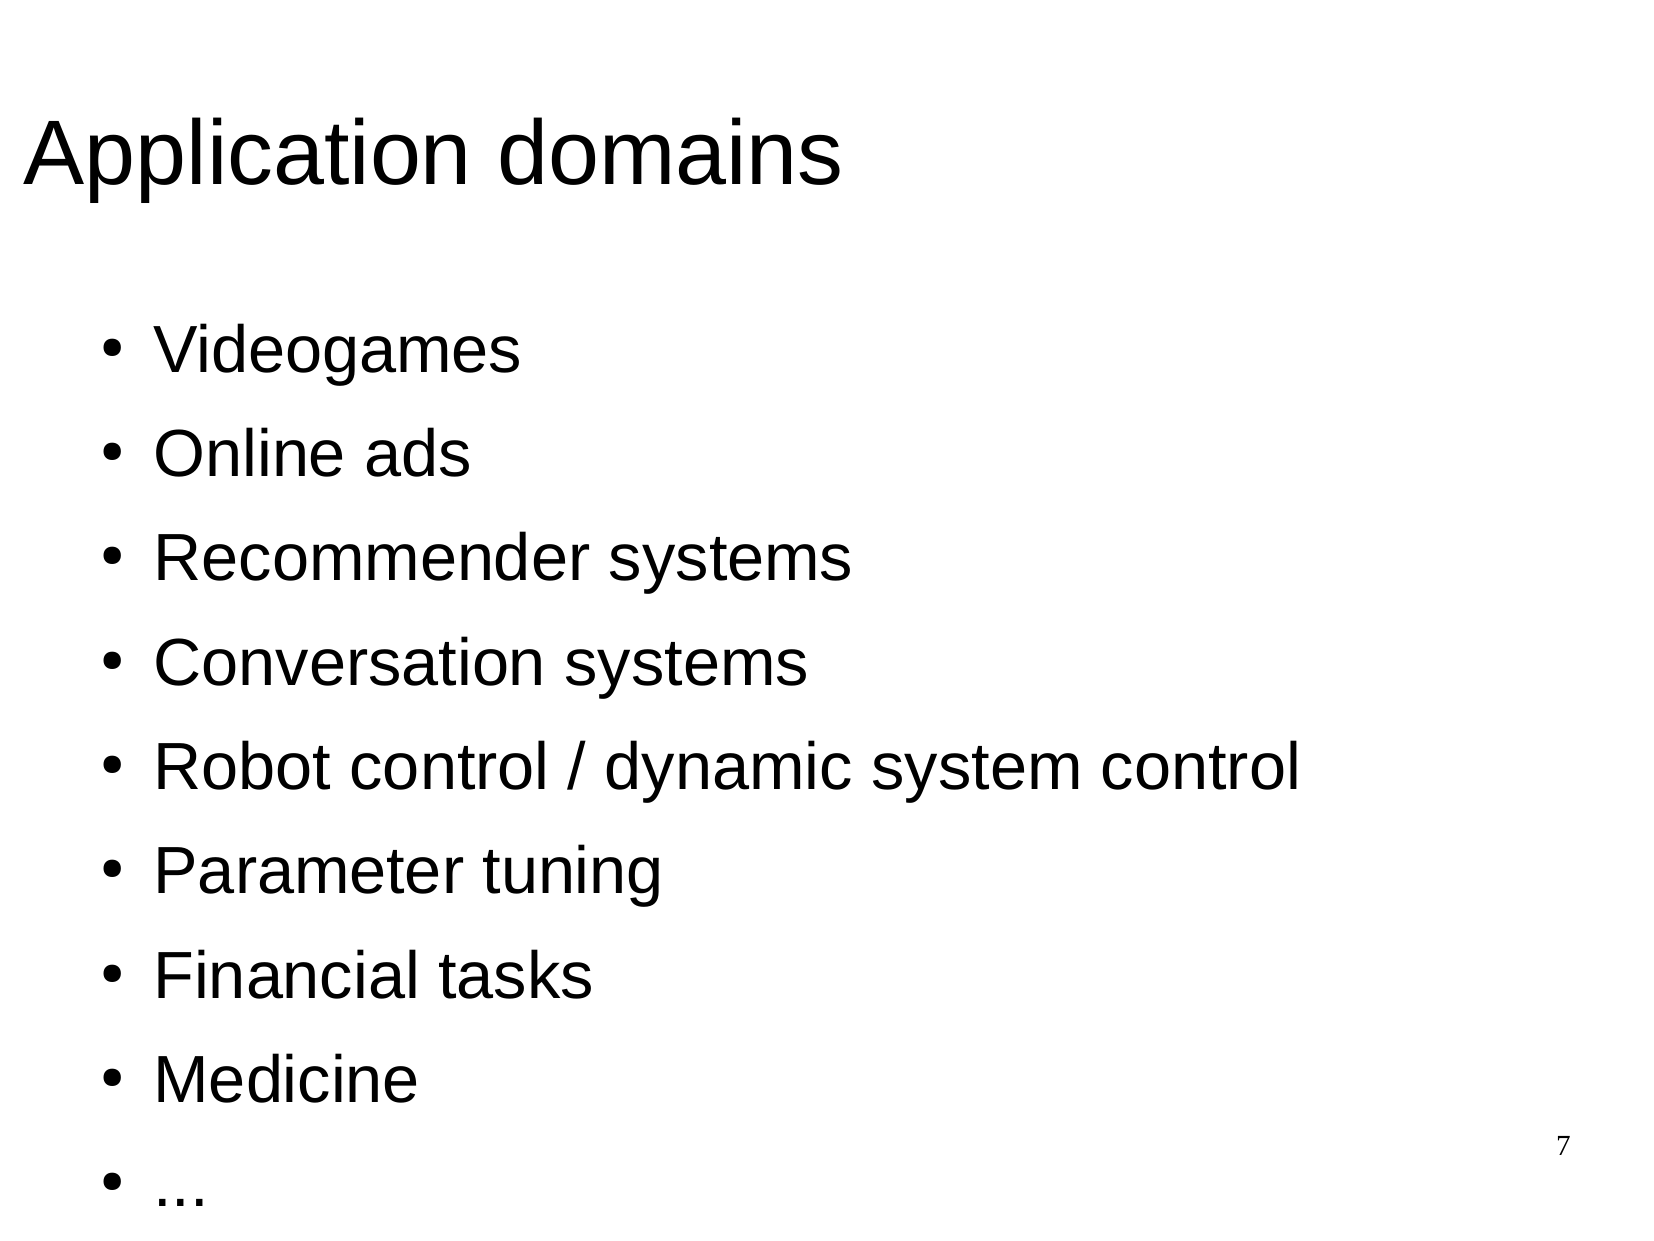

# Application domains
Videogames
Online ads
Recommender systems
Conversation systems
Robot control / dynamic system control
Parameter tuning
Financial tasks
Medicine
...
7